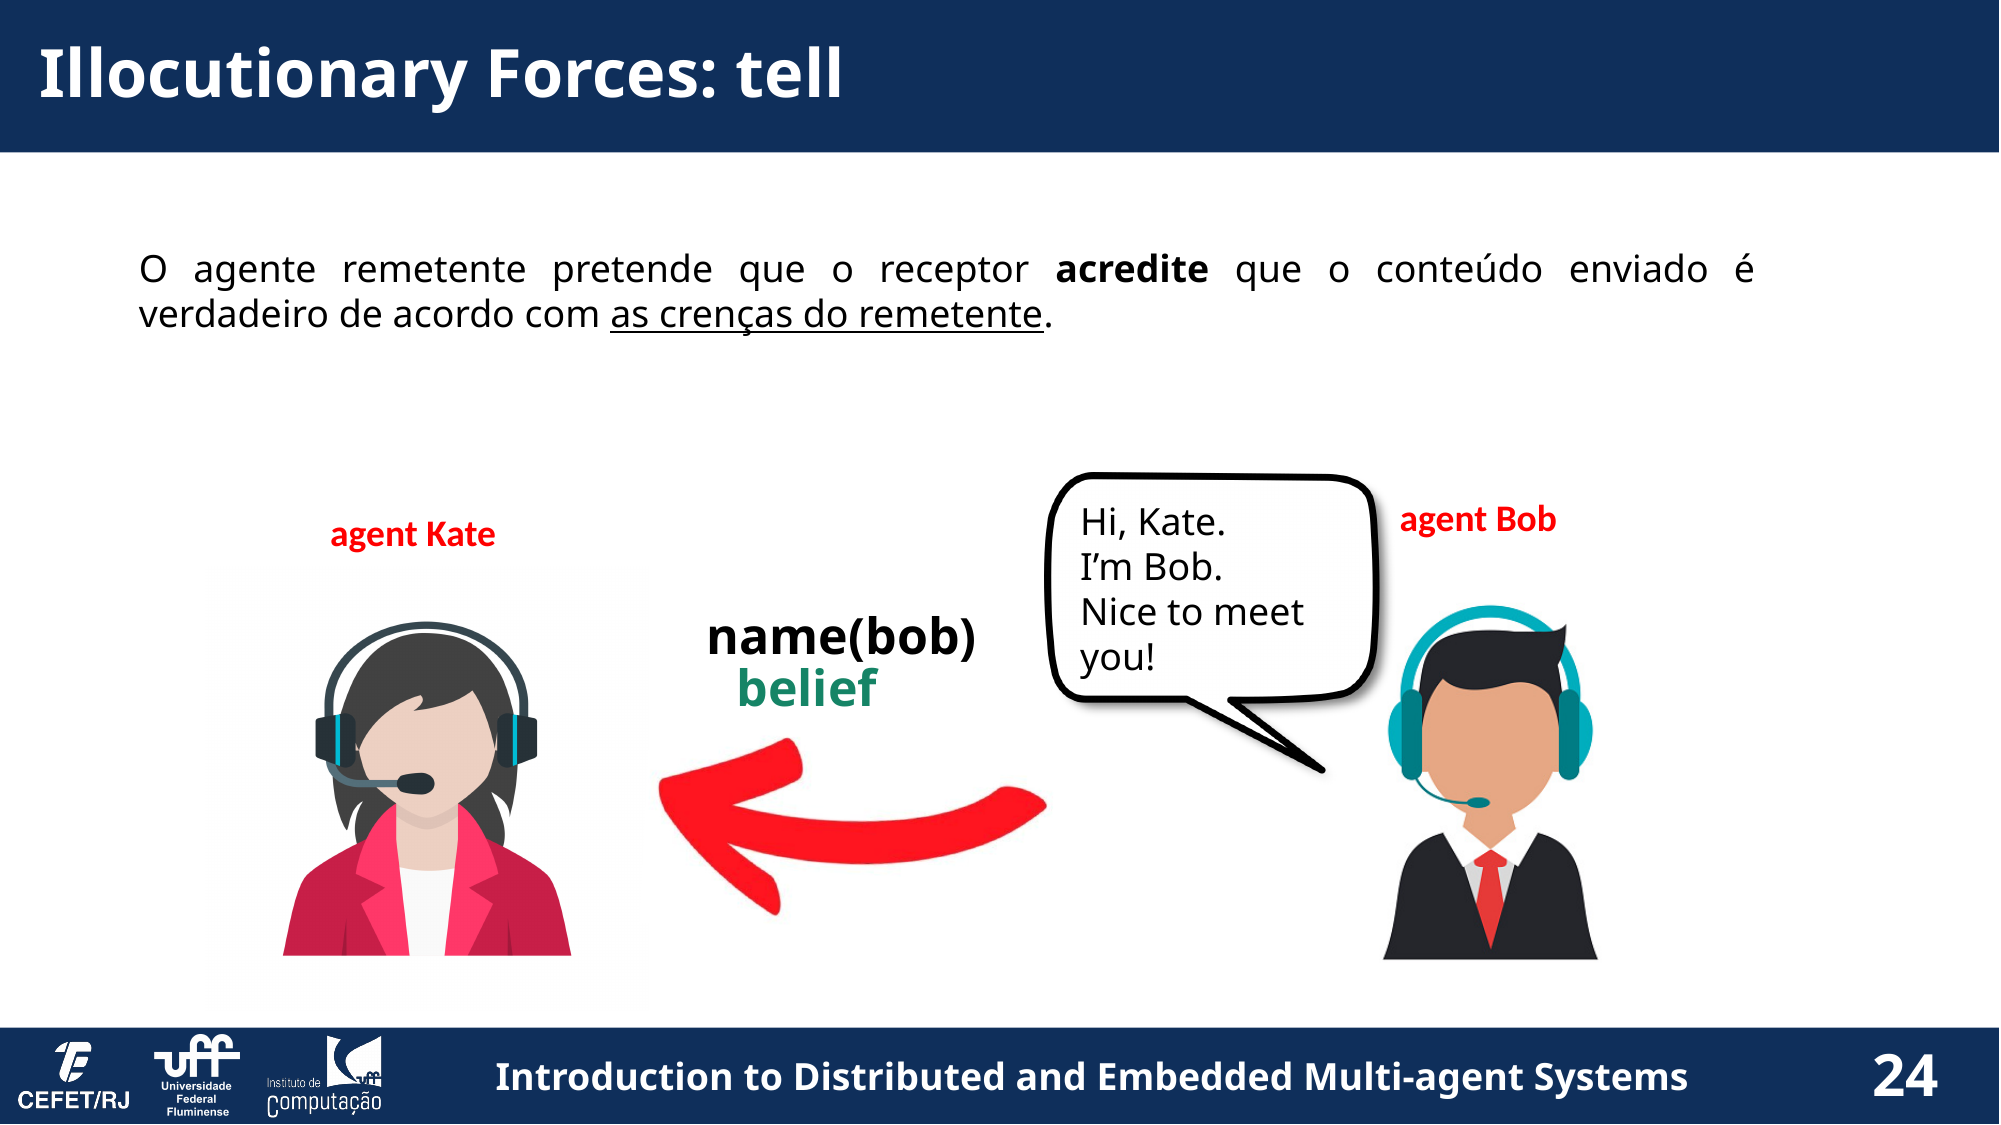

Illocutionary Forces: tell
O agente remetente pretende que o receptor acredite que o conteúdo enviado é verdadeiro de acordo com as crenças do remetente.
agent Bob
Hi, Kate.
I’m Bob.
Nice to meet you!
agent Kate
name(bob)
belief